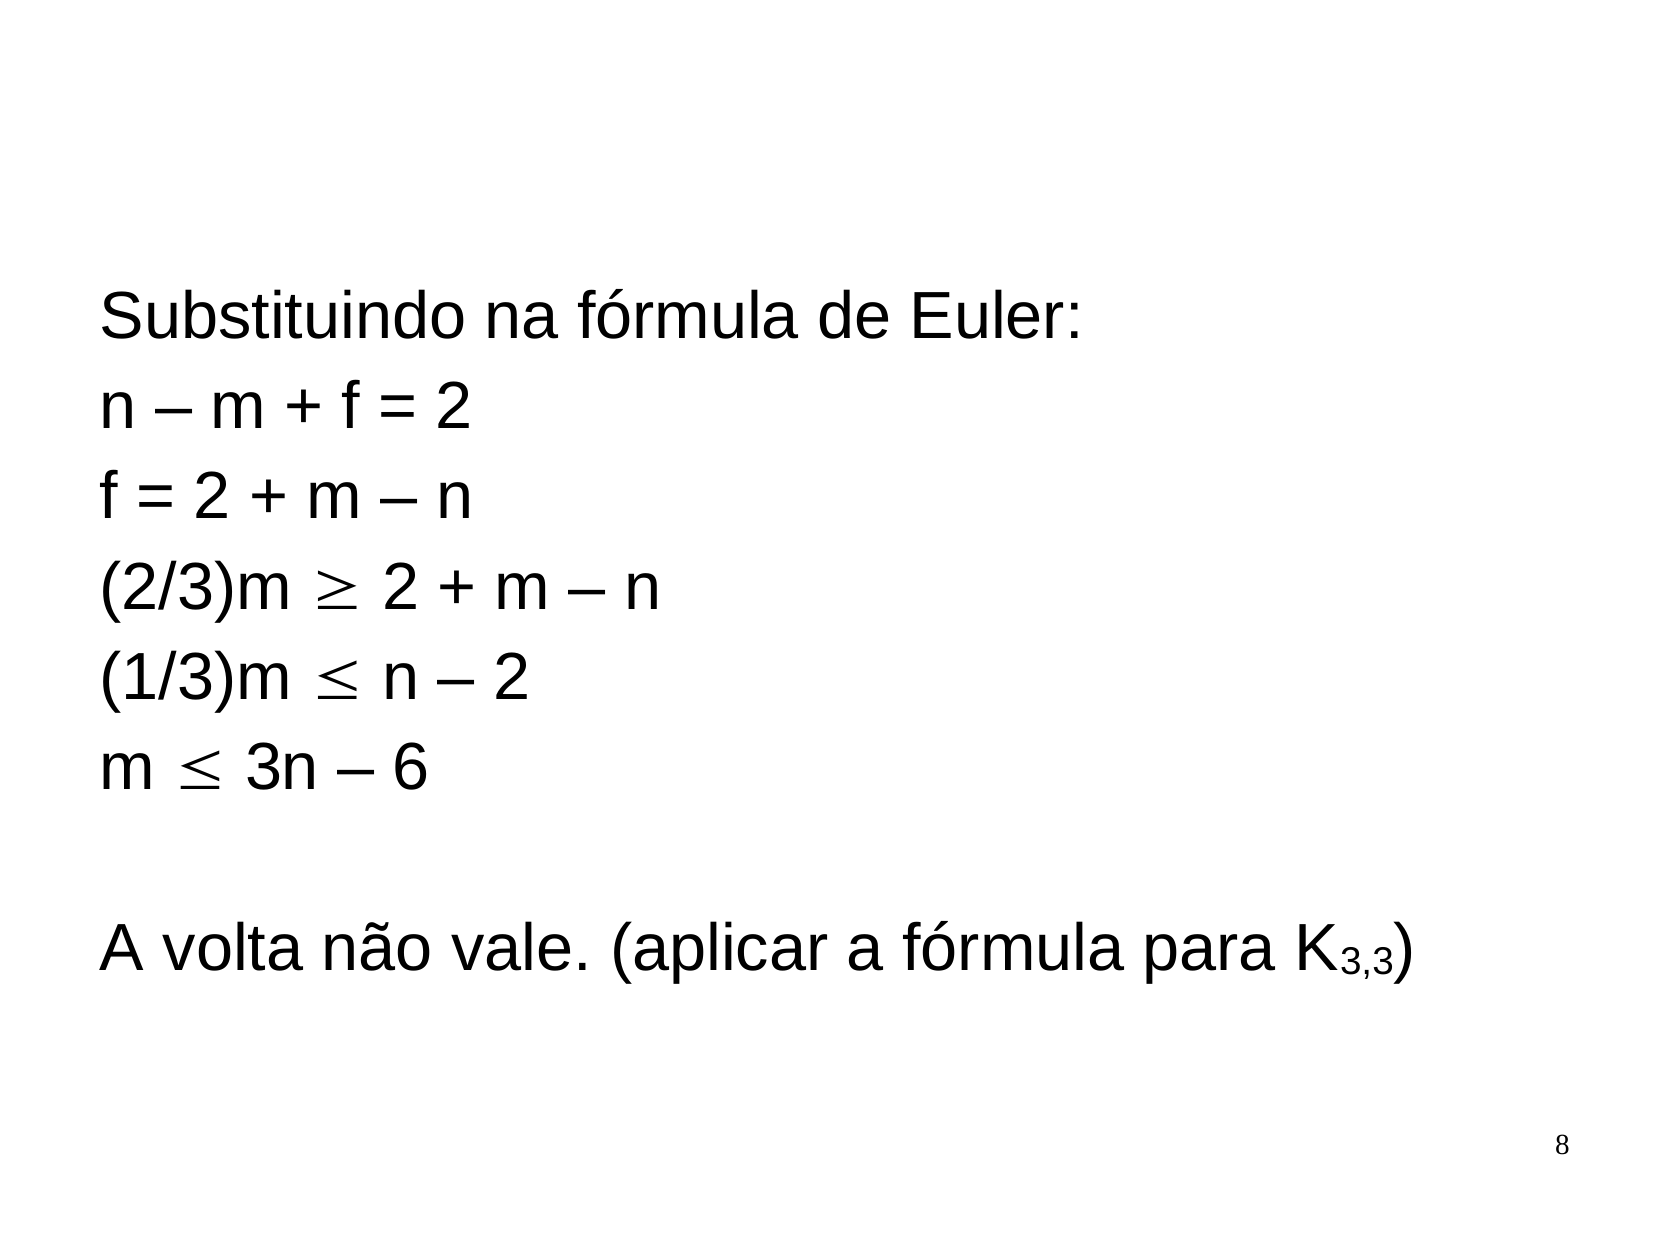

#
Substituindo na fórmula de Euler:
n – m + f = 2
f = 2 + m – n
(2/3)m  2 + m – n
(1/3)m  n – 2
m  3n – 6
A volta não vale. (aplicar a fórmula para K3,3)
8